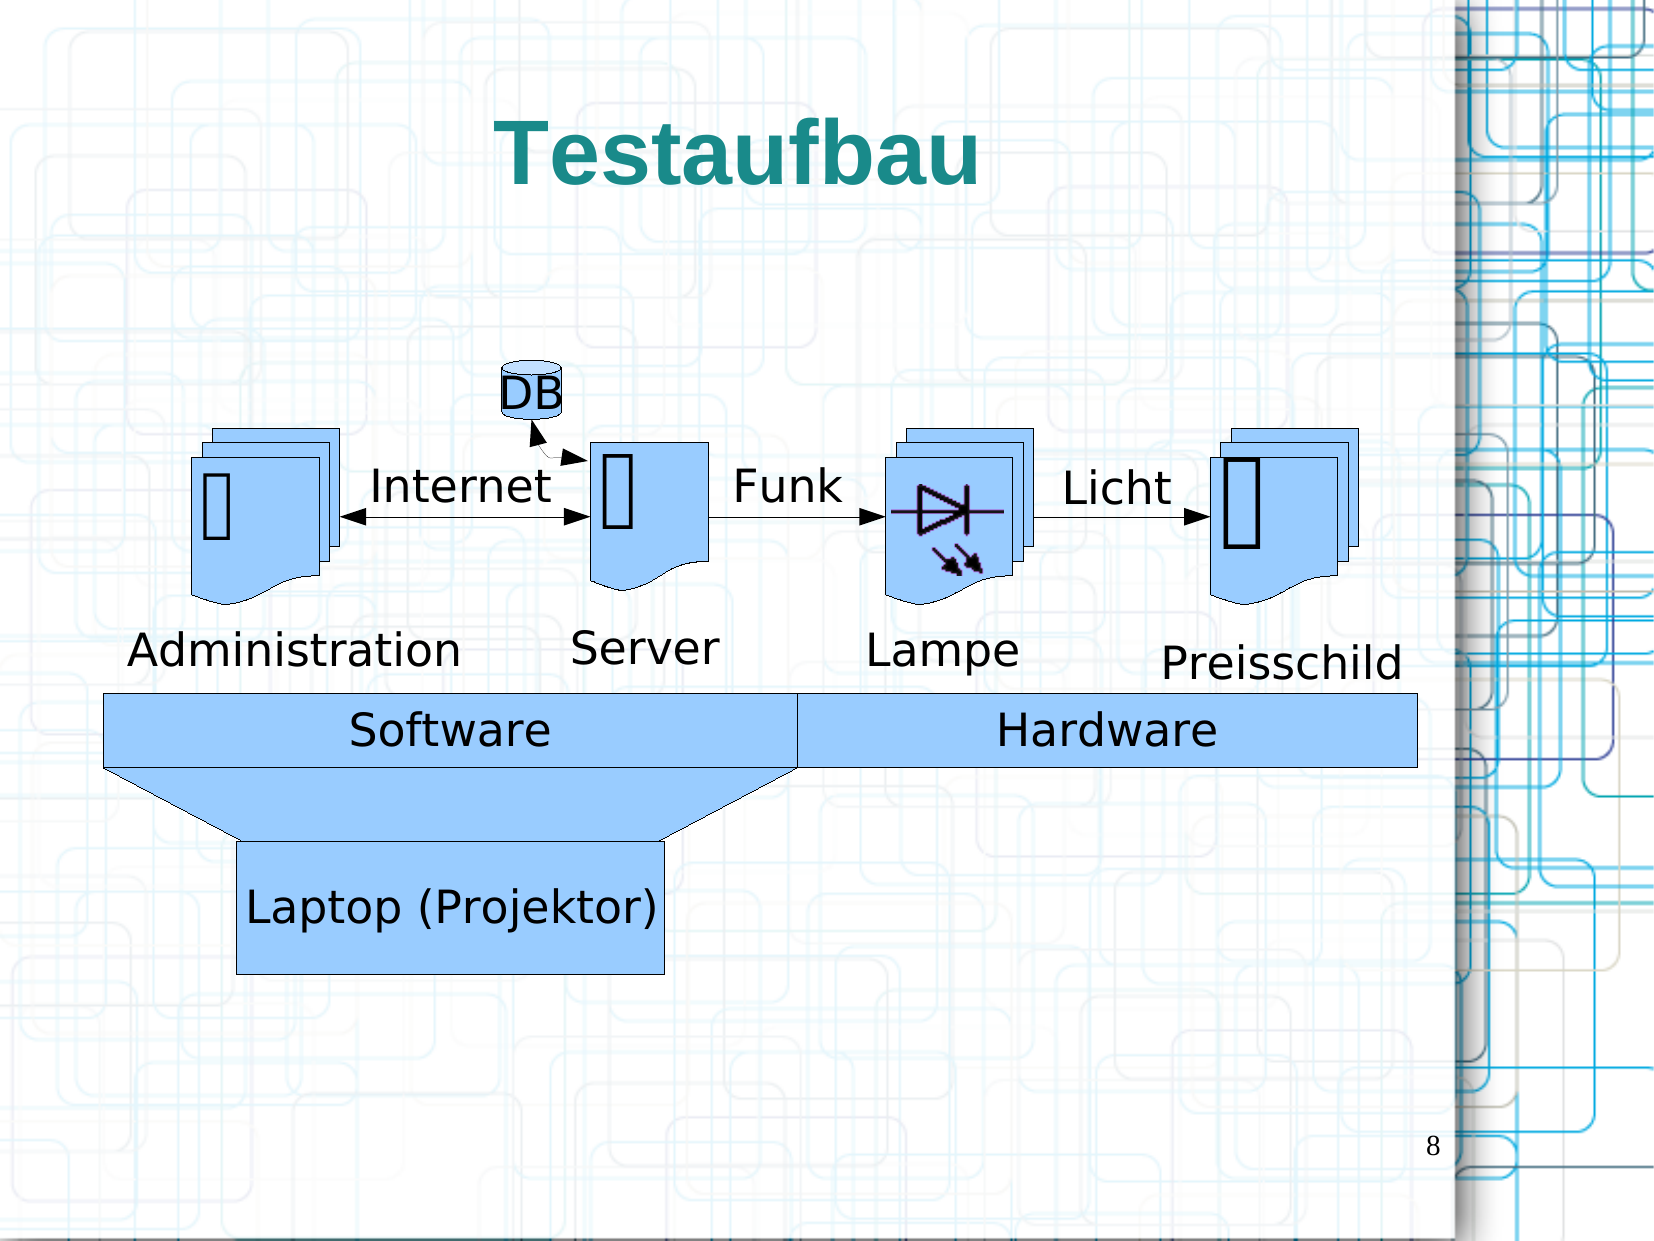

# Testaufbau
DB
:


Funk
Internet
Licht
Server
Administration
Lampe
Preisschild
Software
Hardware
Laptop (Projektor)
8